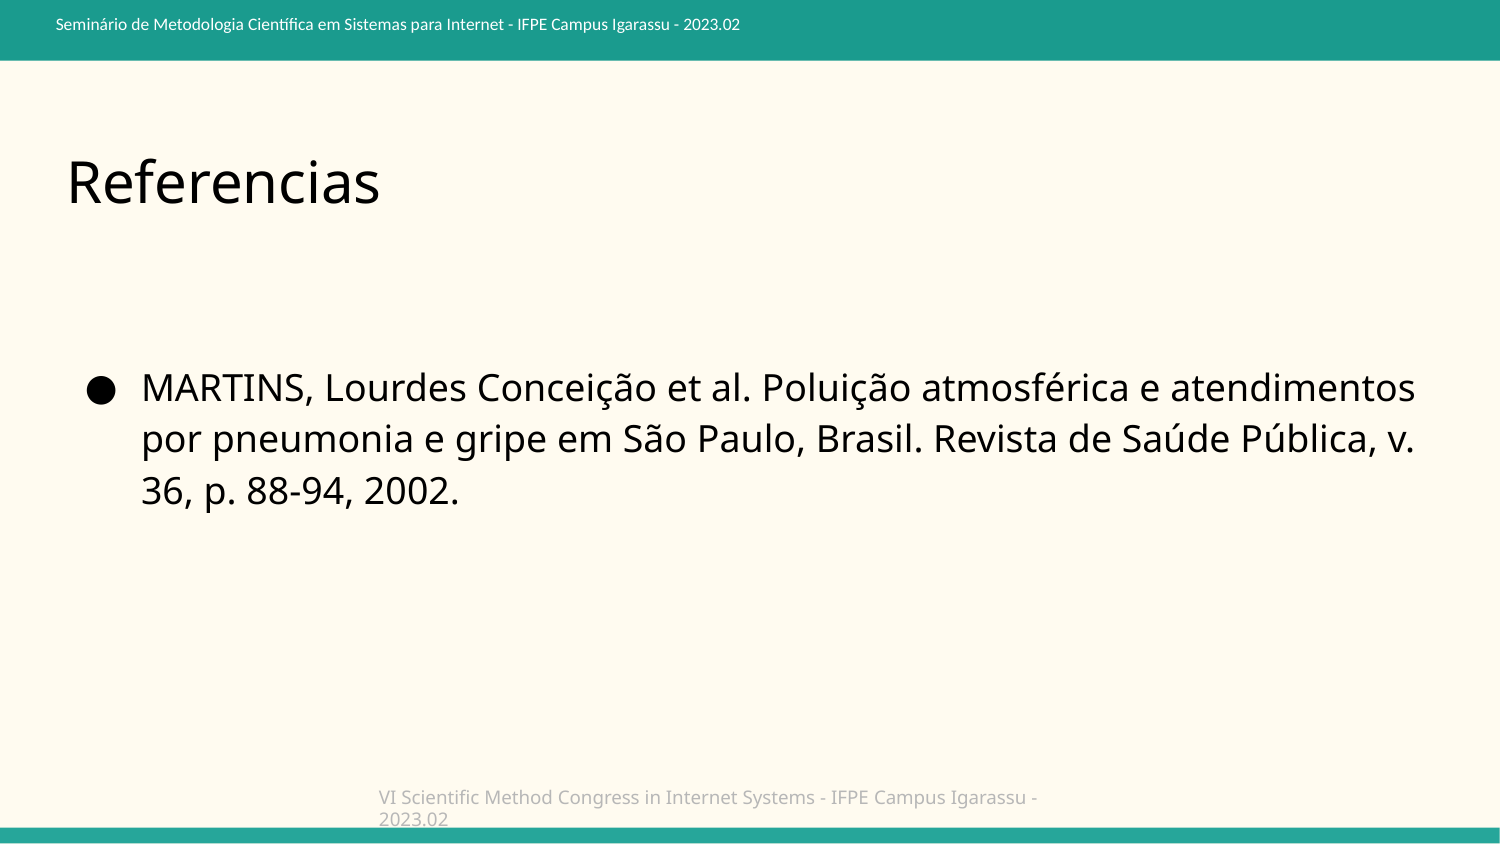

Seminário de Metodologia Científica em Sistemas para Internet - IFPE Campus Igarassu - 2023.02
# Referencias
MARTINS, Lourdes Conceição et al. Poluição atmosférica e atendimentos por pneumonia e gripe em São Paulo, Brasil. Revista de Saúde Pública, v. 36, p. 88-94, 2002.